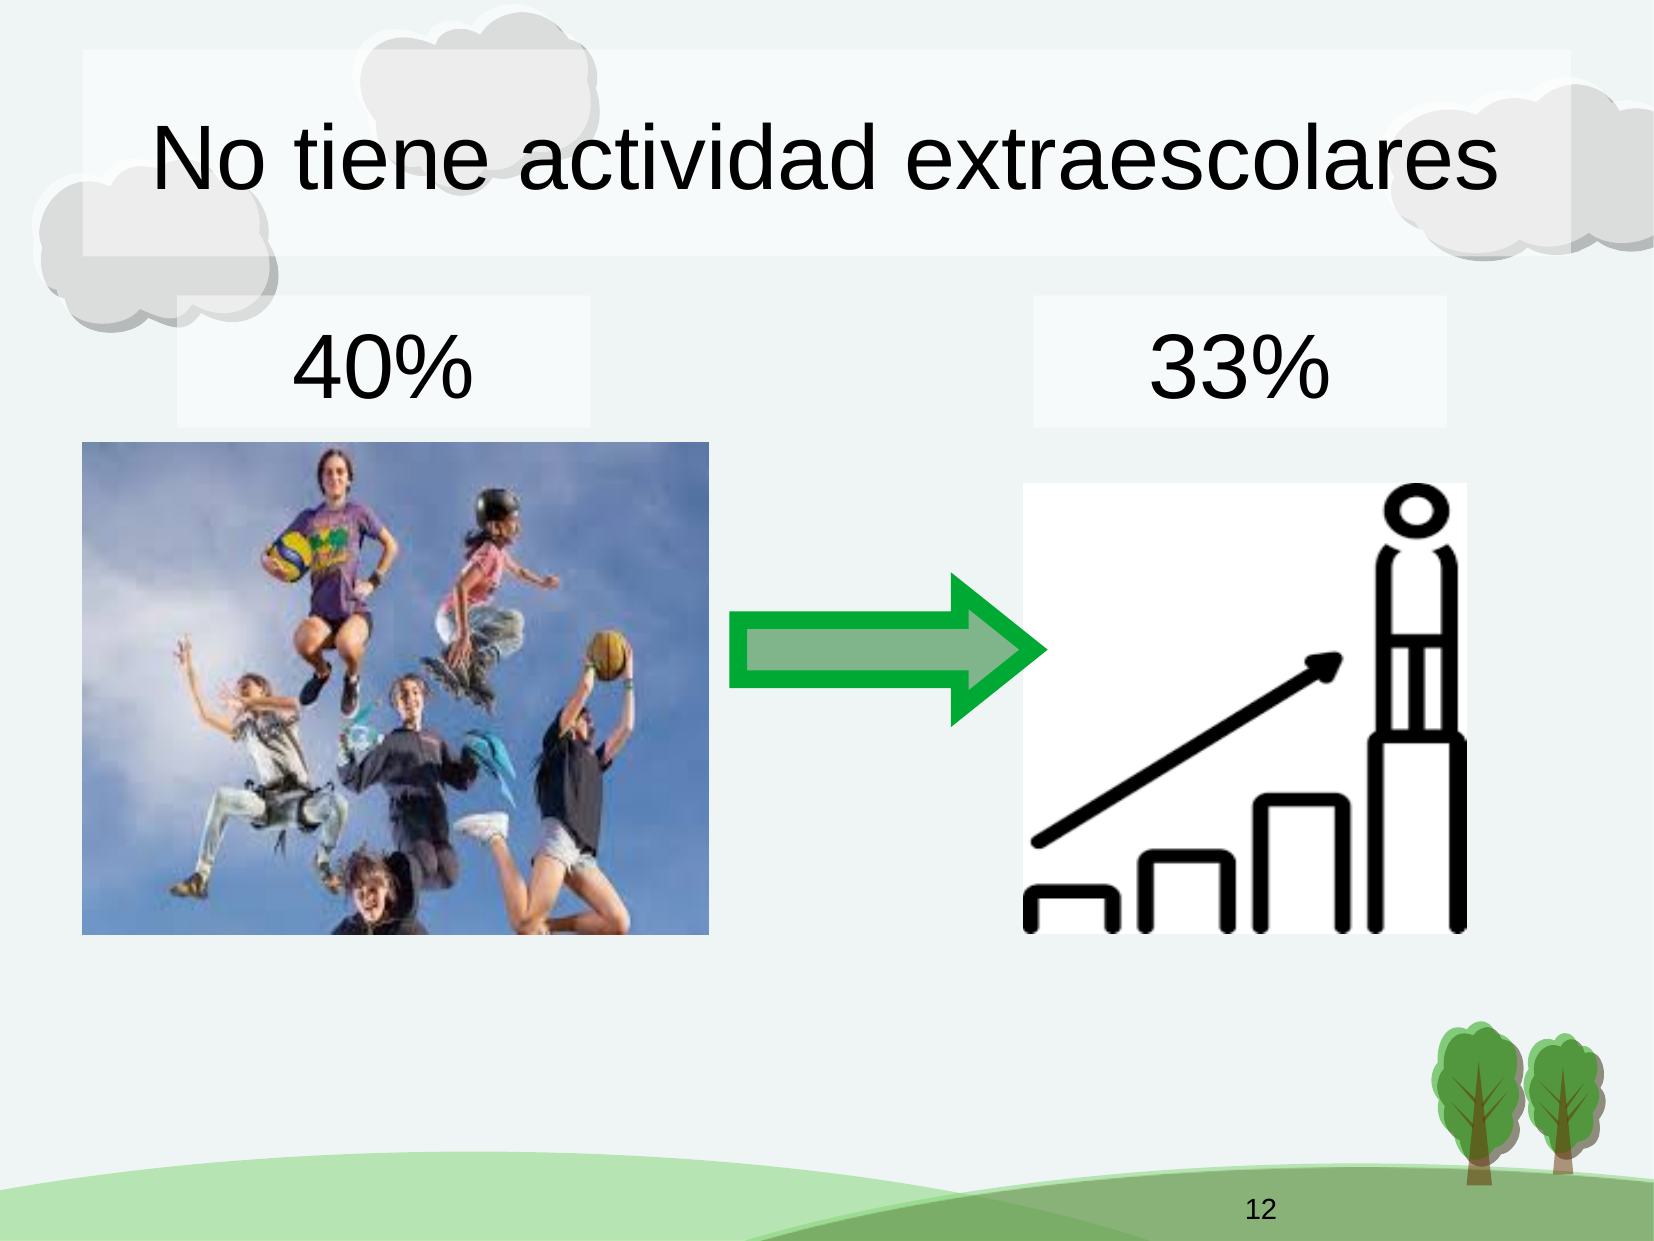

# No tiene actividad extraescolares
40%
33%